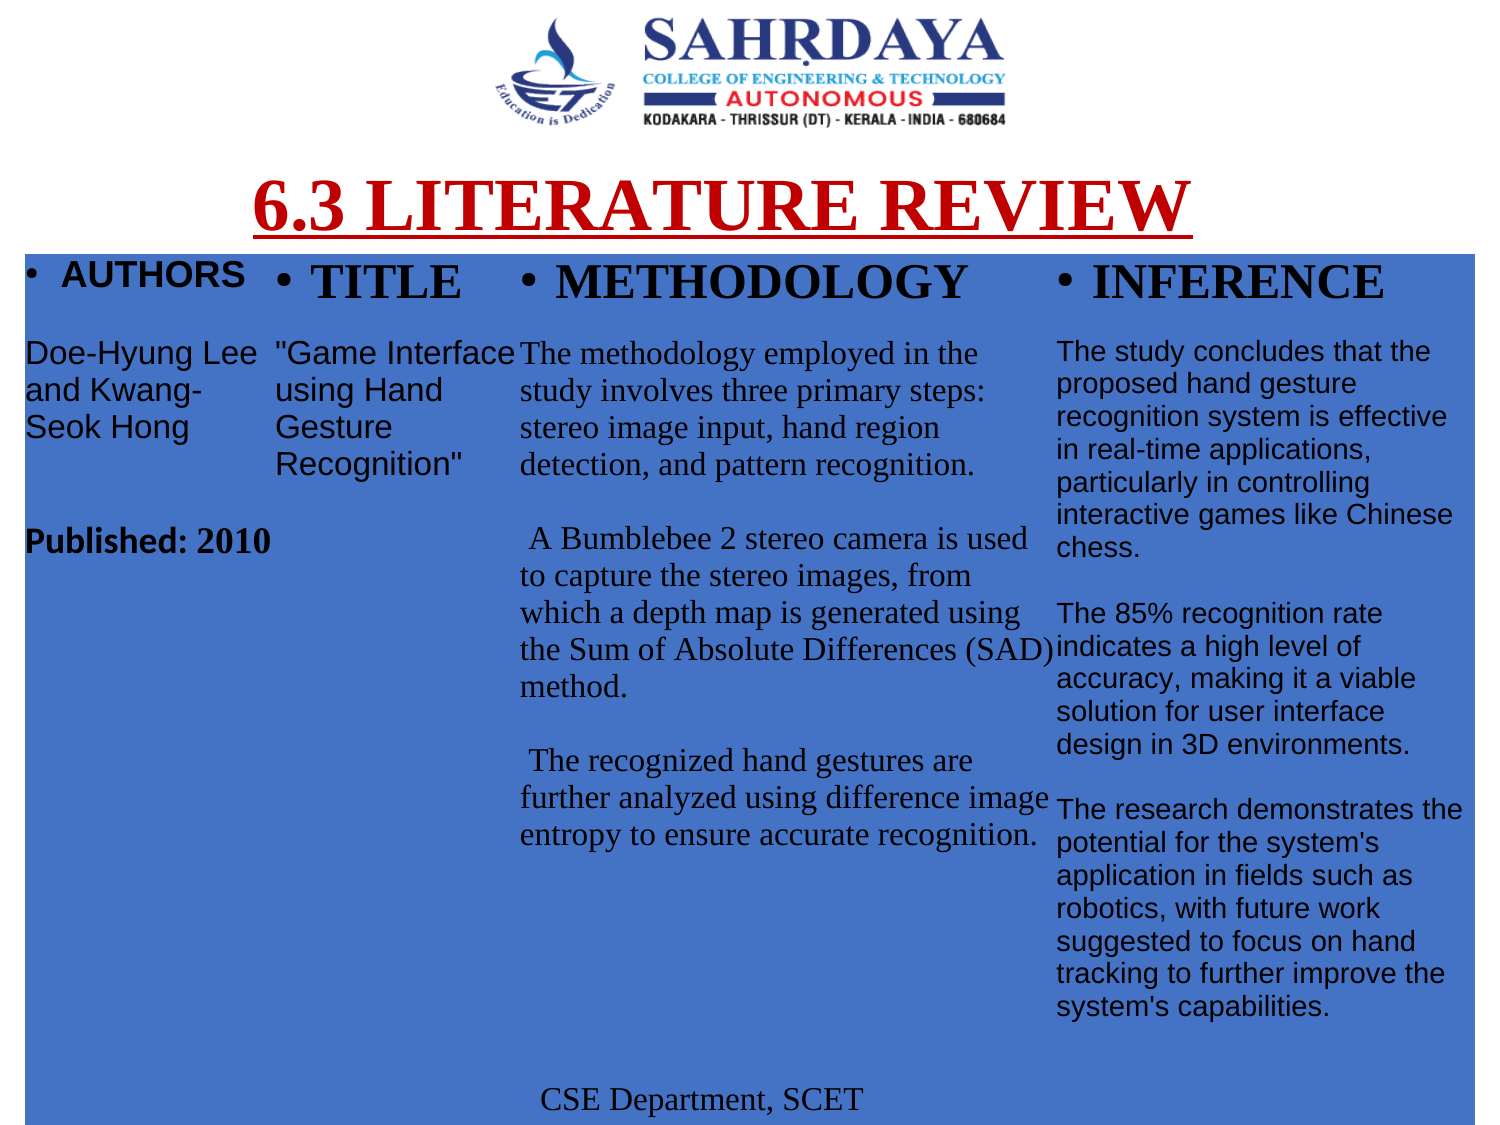

6.3 LITERATURE REVIEW​​
| AUTHORS | TITLE | METHODOLOGY | INFERENCE |
| --- | --- | --- | --- |
| Doe-Hyung Lee and Kwang-Seok Hong Published: 2010 | "Game Interface using Hand Gesture Recognition" | The methodology employed in the study involves three primary steps: stereo image input, hand region detection, and pattern recognition.  A Bumblebee 2 stereo camera is used to capture the stereo images, from which a depth map is generated using the Sum of Absolute Differences (SAD) method.   The recognized hand gestures are further analyzed using difference image entropy to ensure accurate recognition. | The study concludes that the proposed hand gesture recognition system is effective in real-time applications, particularly in controlling interactive games like Chinese chess. The 85% recognition rate indicates a high level of accuracy, making it a viable solution for user interface design in 3D environments. The research demonstrates the potential for the system's application in fields such as robotics, with future work suggested to focus on hand tracking to further improve the system's capabilities. |
CSE Department, SCET​​